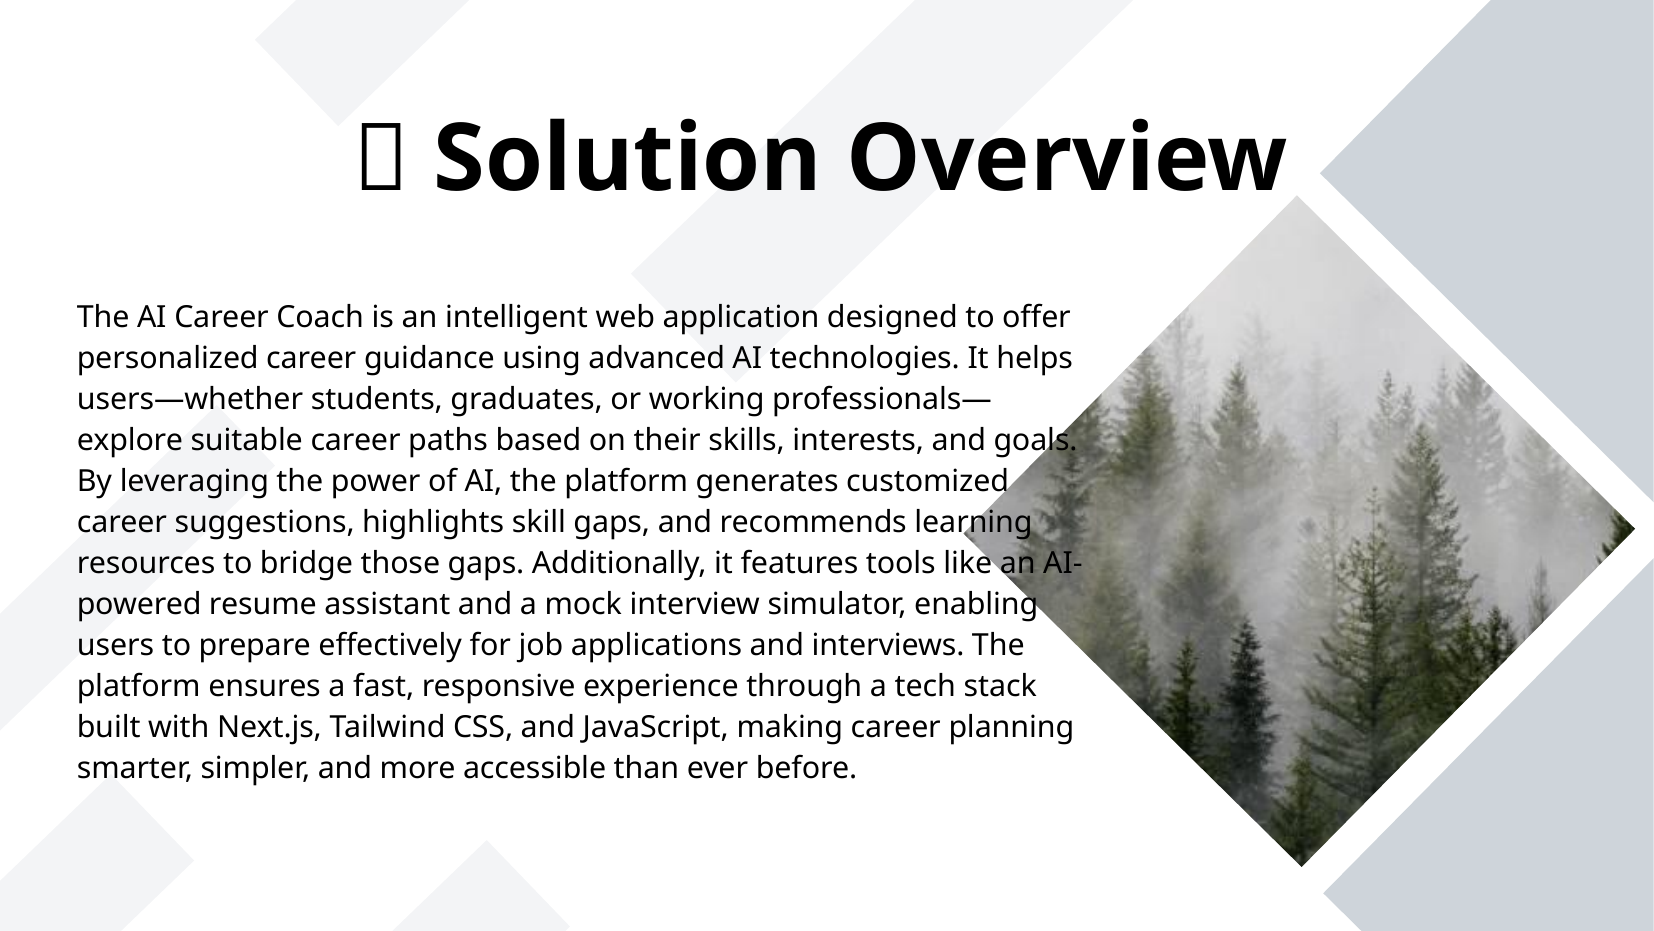

# 💡 Solution Overview
The AI Career Coach is an intelligent web application designed to offer personalized career guidance using advanced AI technologies. It helps users—whether students, graduates, or working professionals—explore suitable career paths based on their skills, interests, and goals. By leveraging the power of AI, the platform generates customized career suggestions, highlights skill gaps, and recommends learning resources to bridge those gaps. Additionally, it features tools like an AI-powered resume assistant and a mock interview simulator, enabling users to prepare effectively for job applications and interviews. The platform ensures a fast, responsive experience through a tech stack built with Next.js, Tailwind CSS, and JavaScript, making career planning smarter, simpler, and more accessible than ever before.